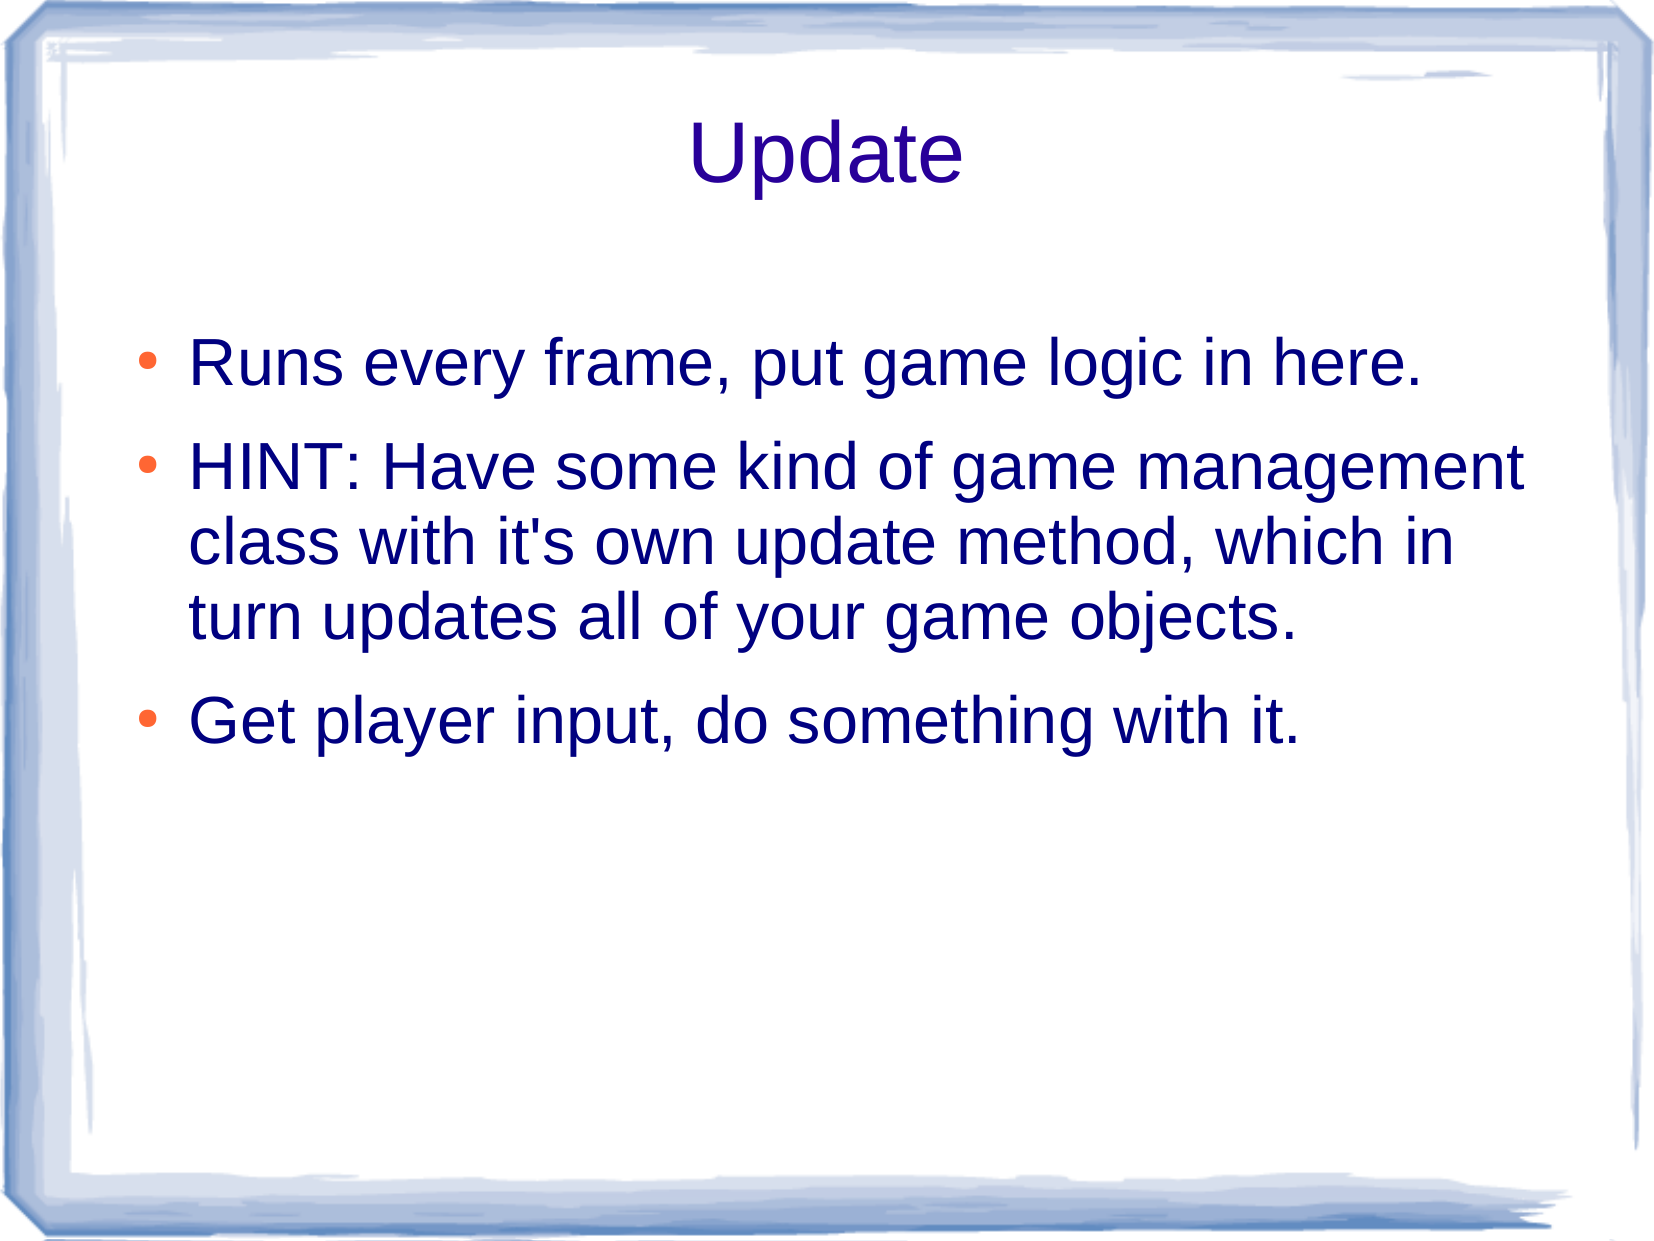

# Update
Runs every frame, put game logic in here.
HINT: Have some kind of game management class with it's own update method, which in turn updates all of your game objects.
Get player input, do something with it.